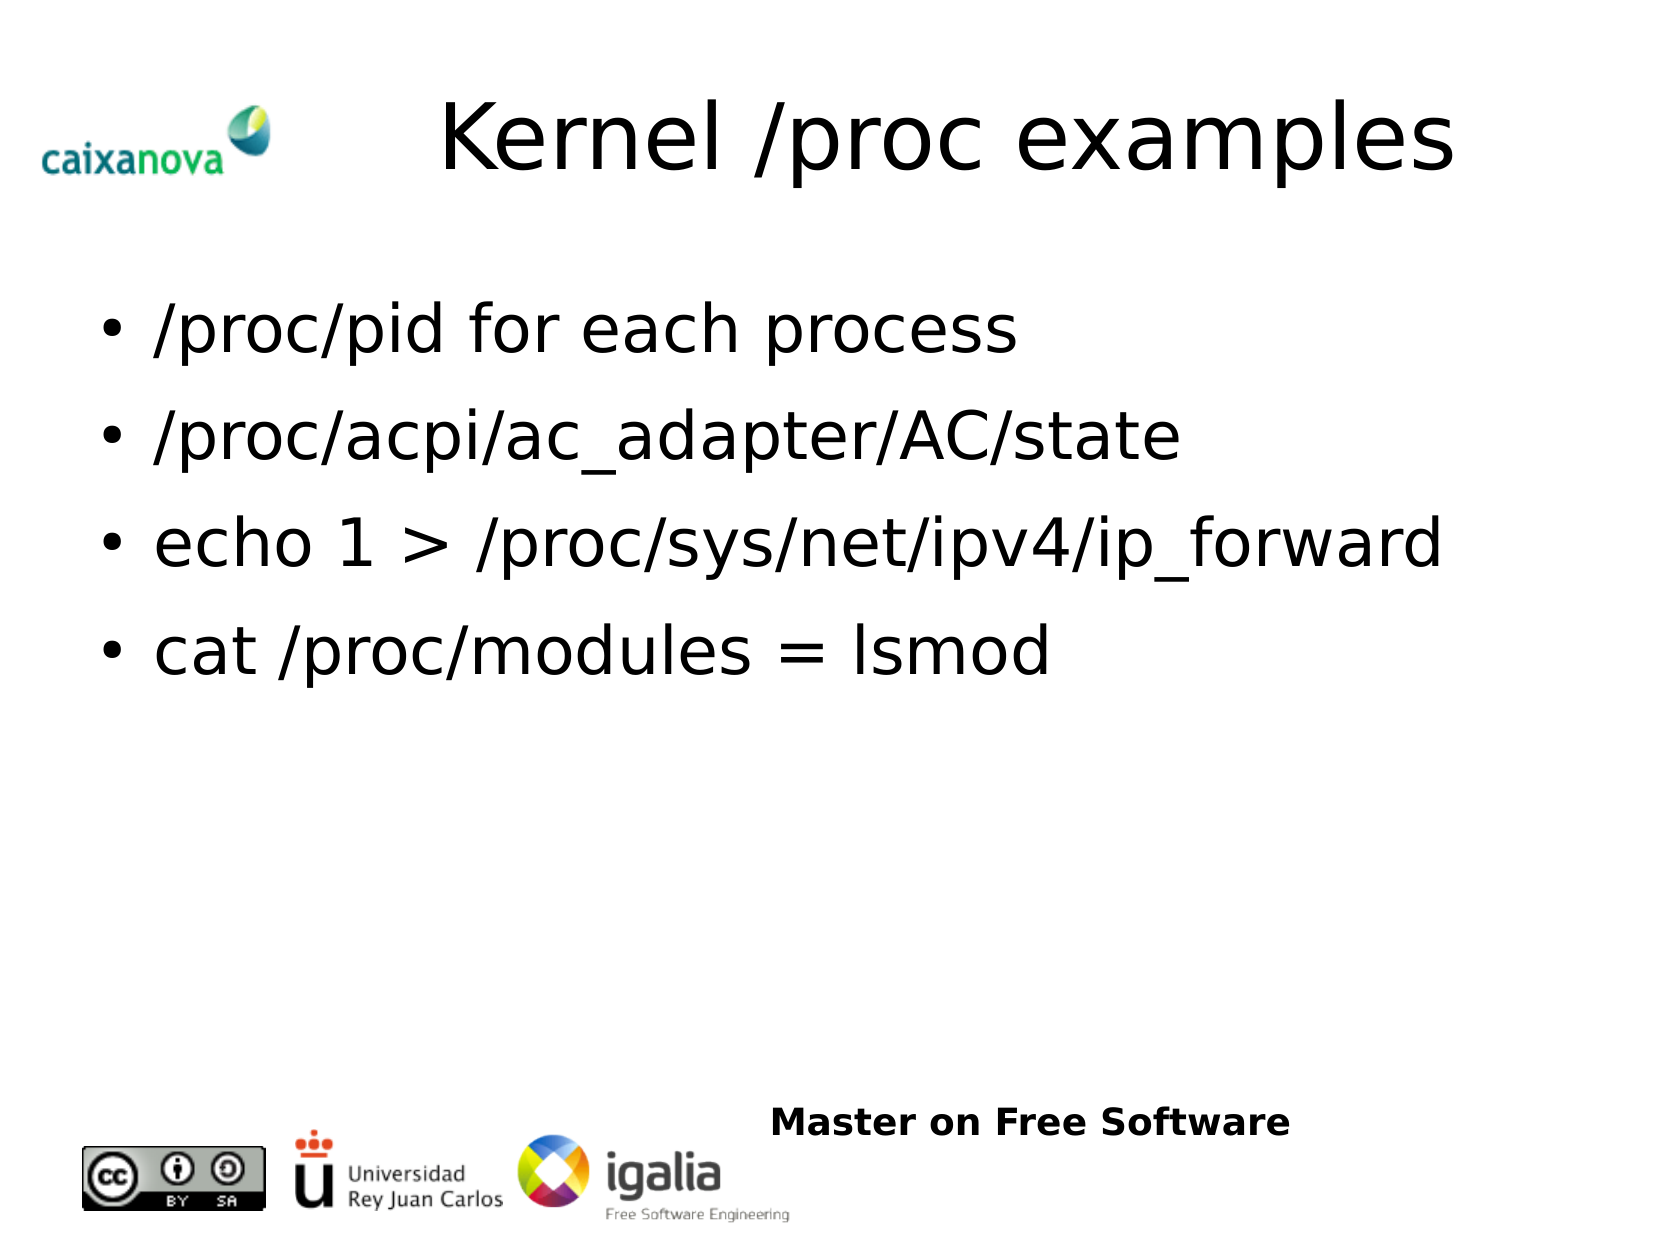

# Kernel /proc examples
/proc/pid for each process
/proc/acpi/ac_adapter/AC/state
echo 1 > /proc/sys/net/ipv4/ip_forward
cat /proc/modules = lsmod